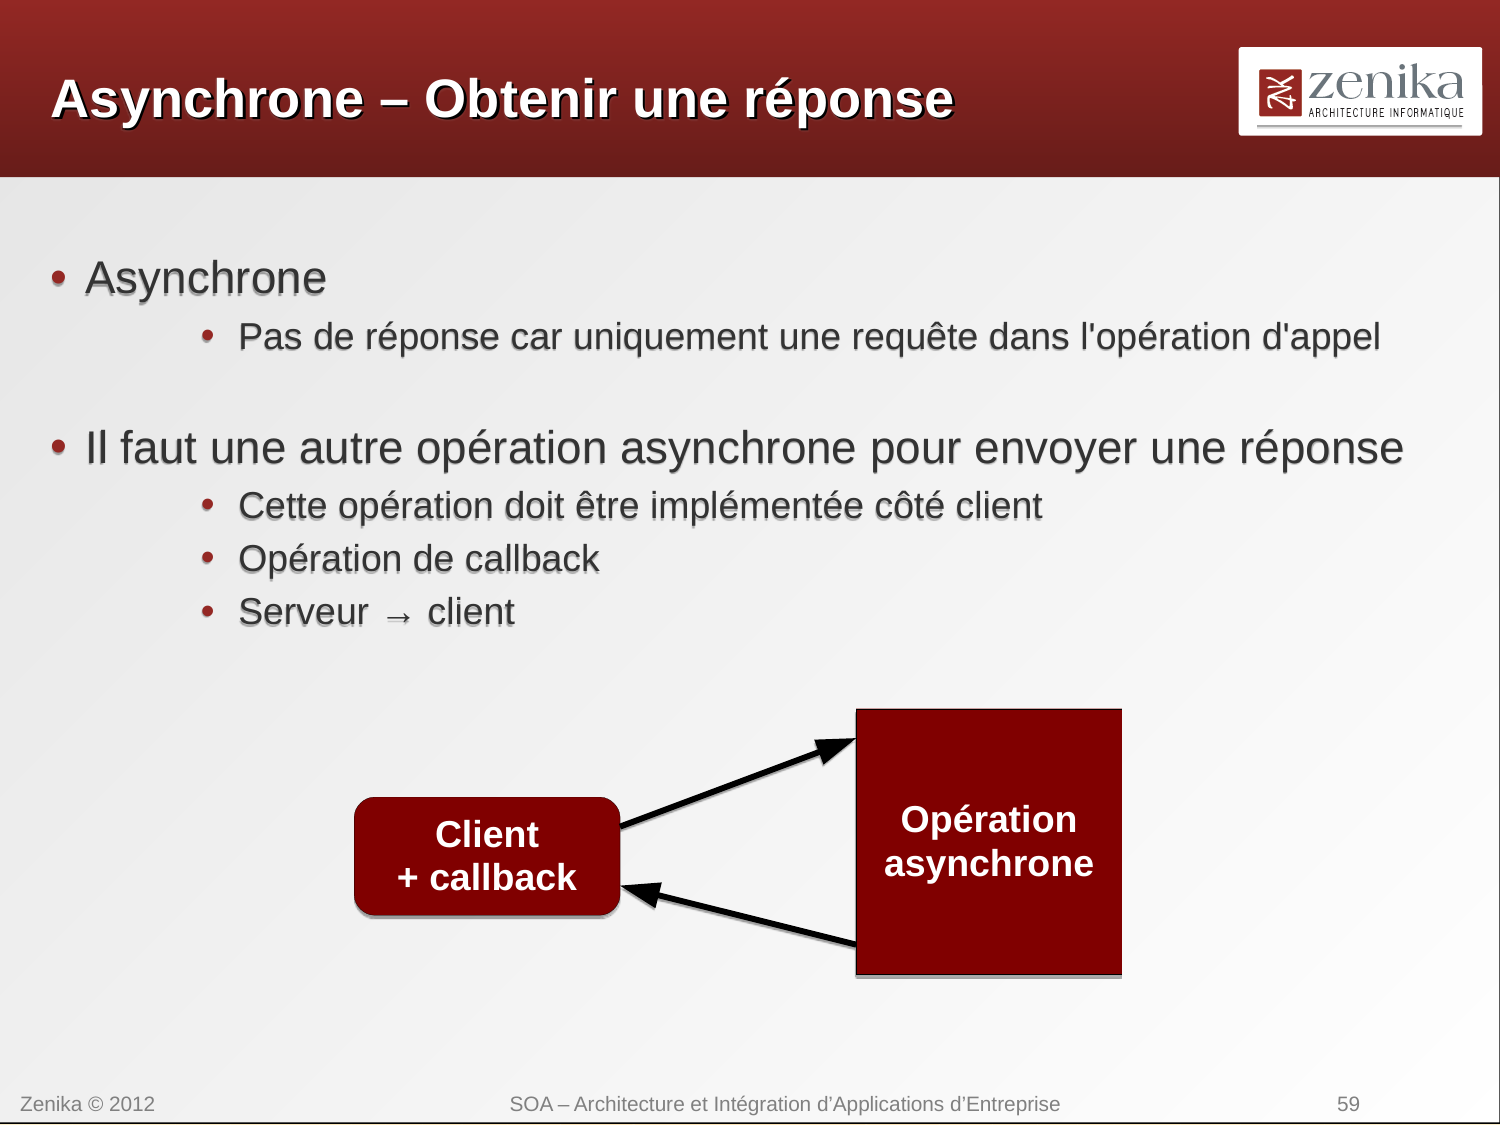

# Asynchrone – Obtenir une réponse
Asynchrone
Pas de réponse car uniquement une requête dans l'opération d'appel
Il faut une autre opération asynchrone pour envoyer une réponse
Cette opération doit être implémentée côté client
Opération de callback
Serveur → client